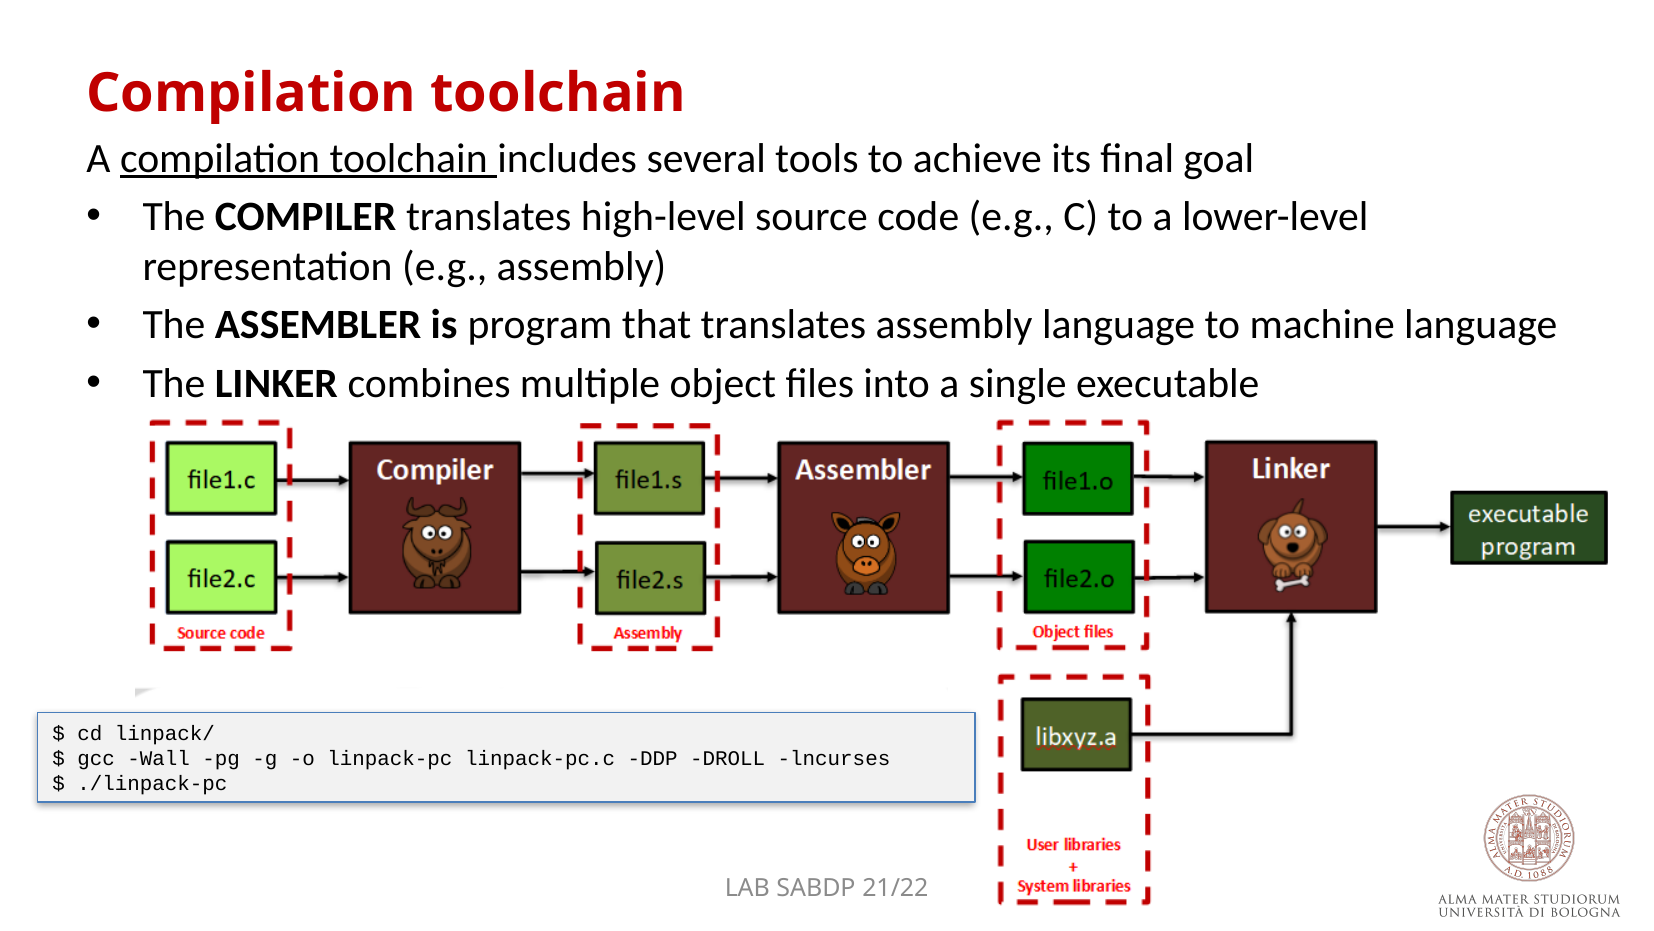

# Compilation toolchain
A compilation toolchain includes several tools to achieve its final goal
The COMPILER translates high-level source code (e.g., C) to a lower-level representation (e.g., assembly)
The ASSEMBLER is program that translates assembly language to machine language
The LINKER combines multiple object files into a single executable
$ cd linpack/
$ gcc -Wall -pg -g -o linpack-pc linpack-pc.c -DDP -DROLL -lncurses
$ ./linpack-pc
LAB SABDP 21/22